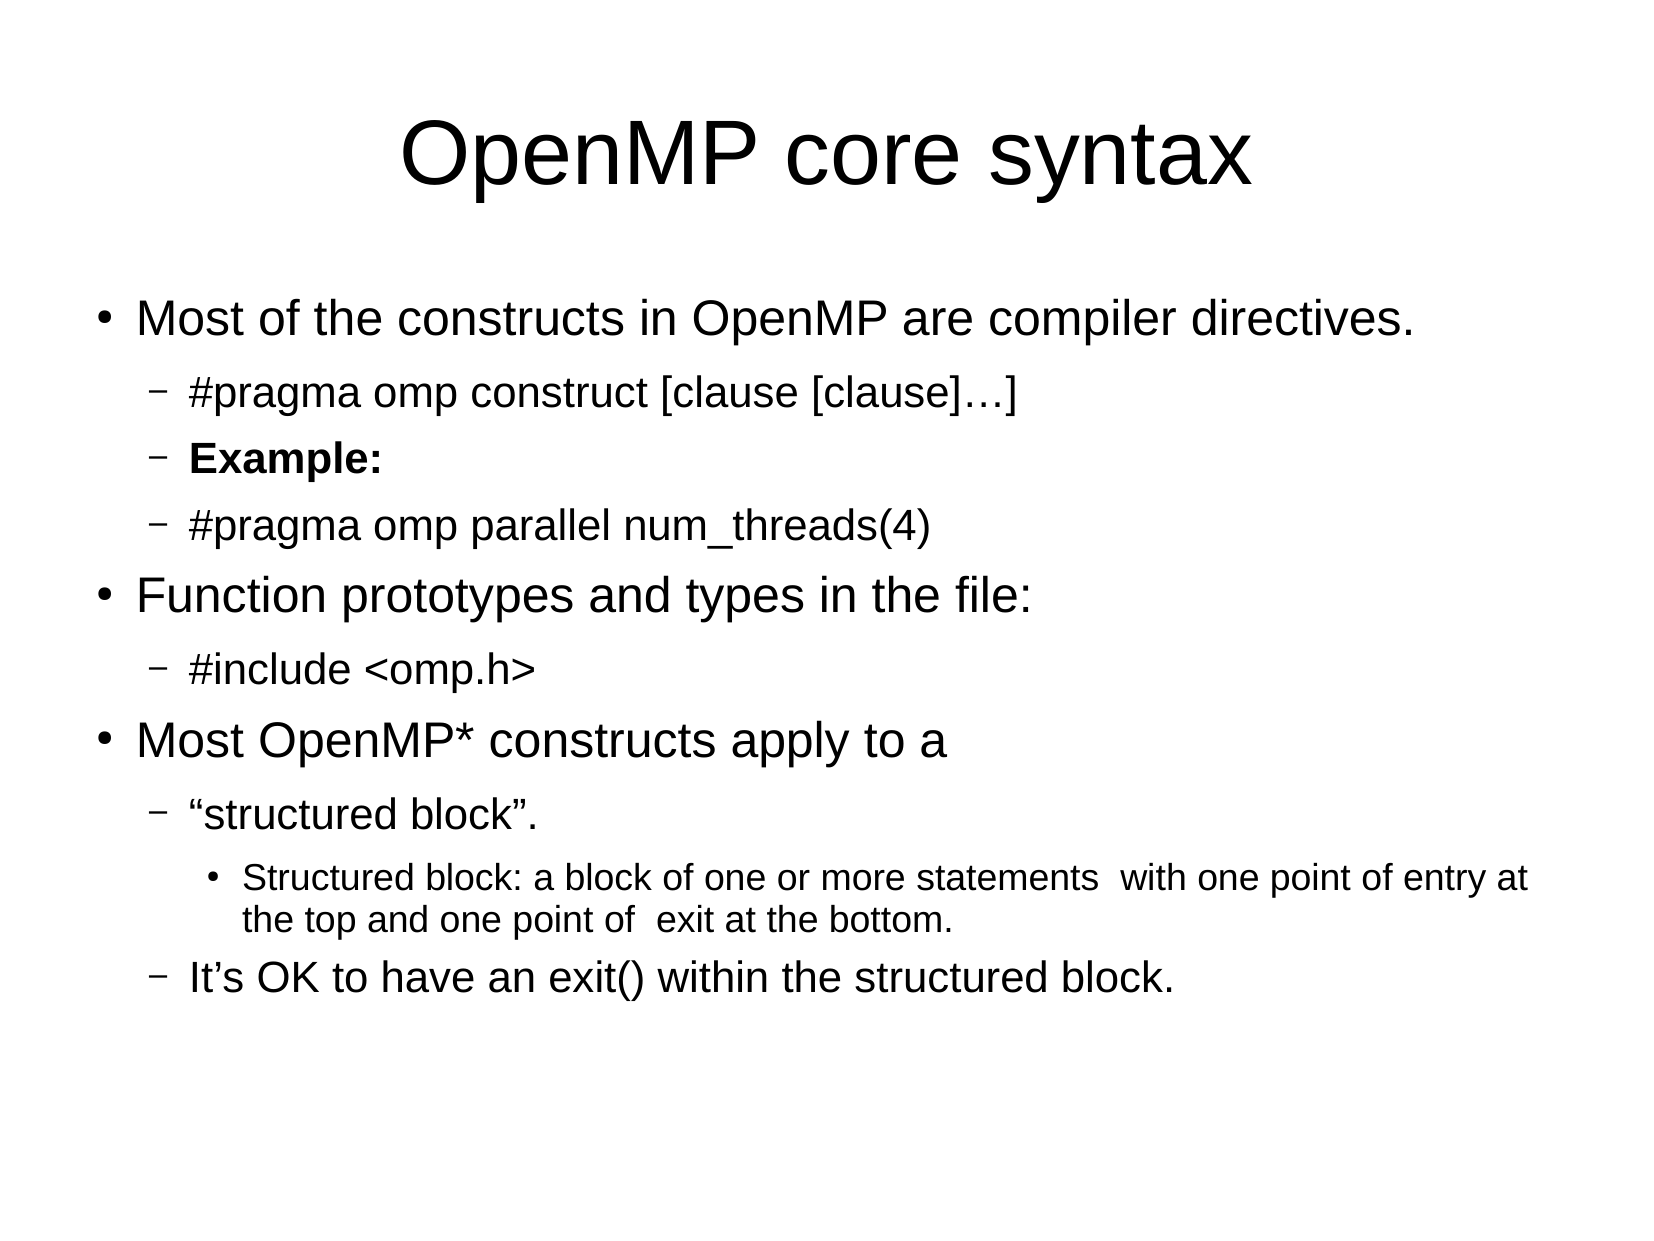

# OpenMP core syntax
Most of the constructs in OpenMP are compiler directives.
#pragma omp construct [clause [clause]…]
Example:
#pragma omp parallel num_threads(4)
Function prototypes and types in the file:
#include <omp.h>
Most OpenMP* constructs apply to a
“structured block”.
Structured block: a block of one or more statements with one point of entry at the top and one point of exit at the bottom. 
It’s OK to have an exit() within the structured block.